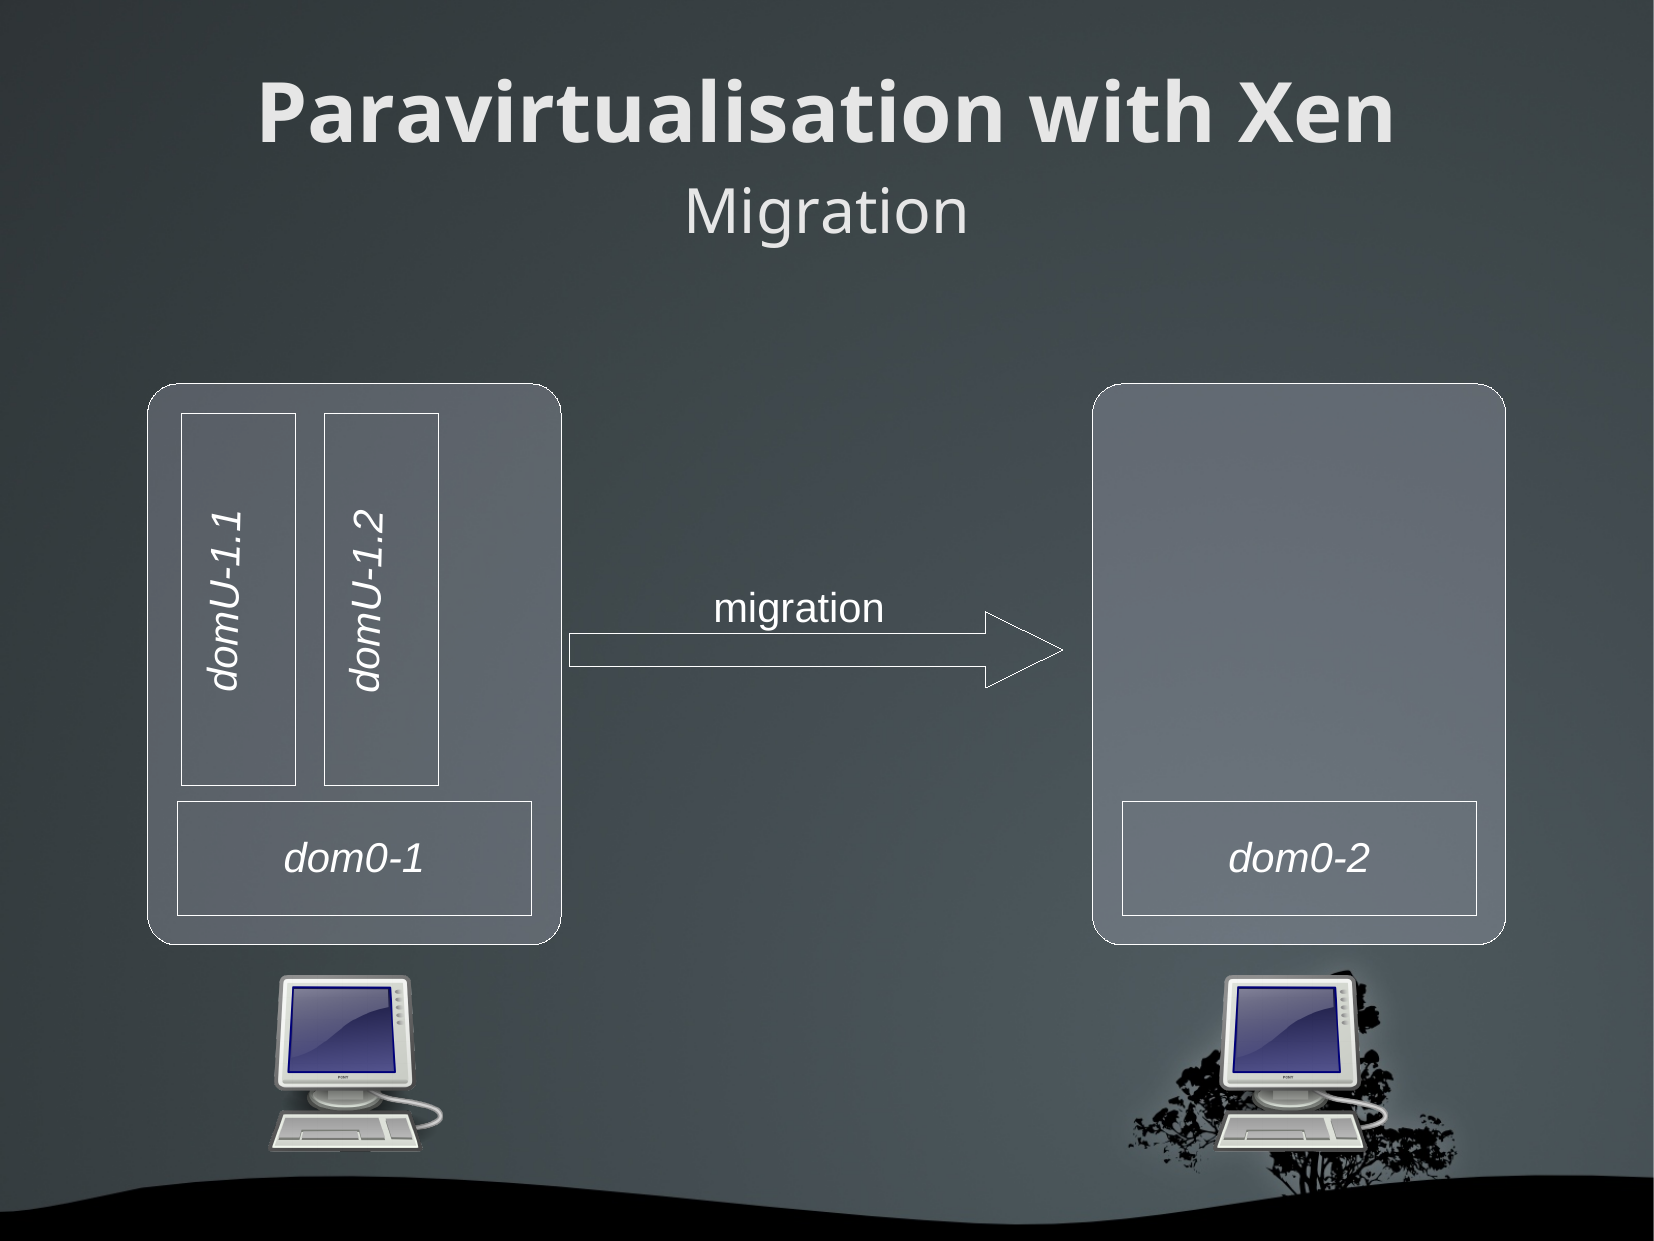

# Paravirtualisation with Xen Migration
domU-1.1
domU-1.2
migration
dom0-1
dom0-2